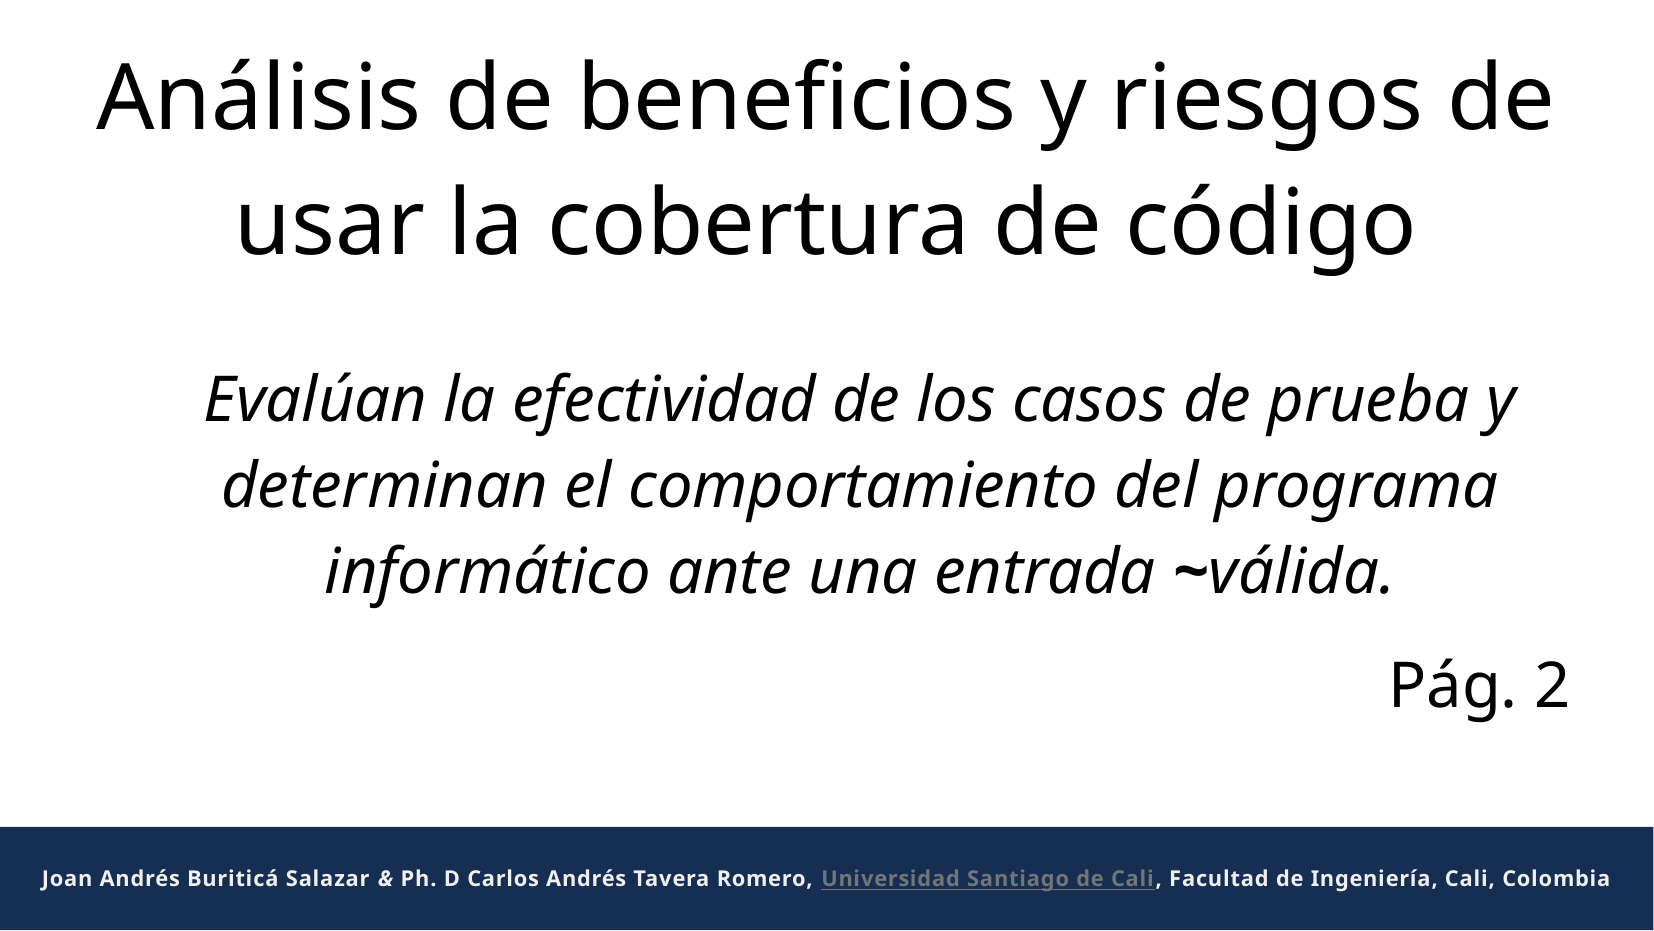

Análisis de beneficios y riesgos de usar la cobertura de código
# Evalúan la efectividad de los casos de prueba y determinan el comportamiento del programa informático ante una entrada ~válida.
Pág. 2